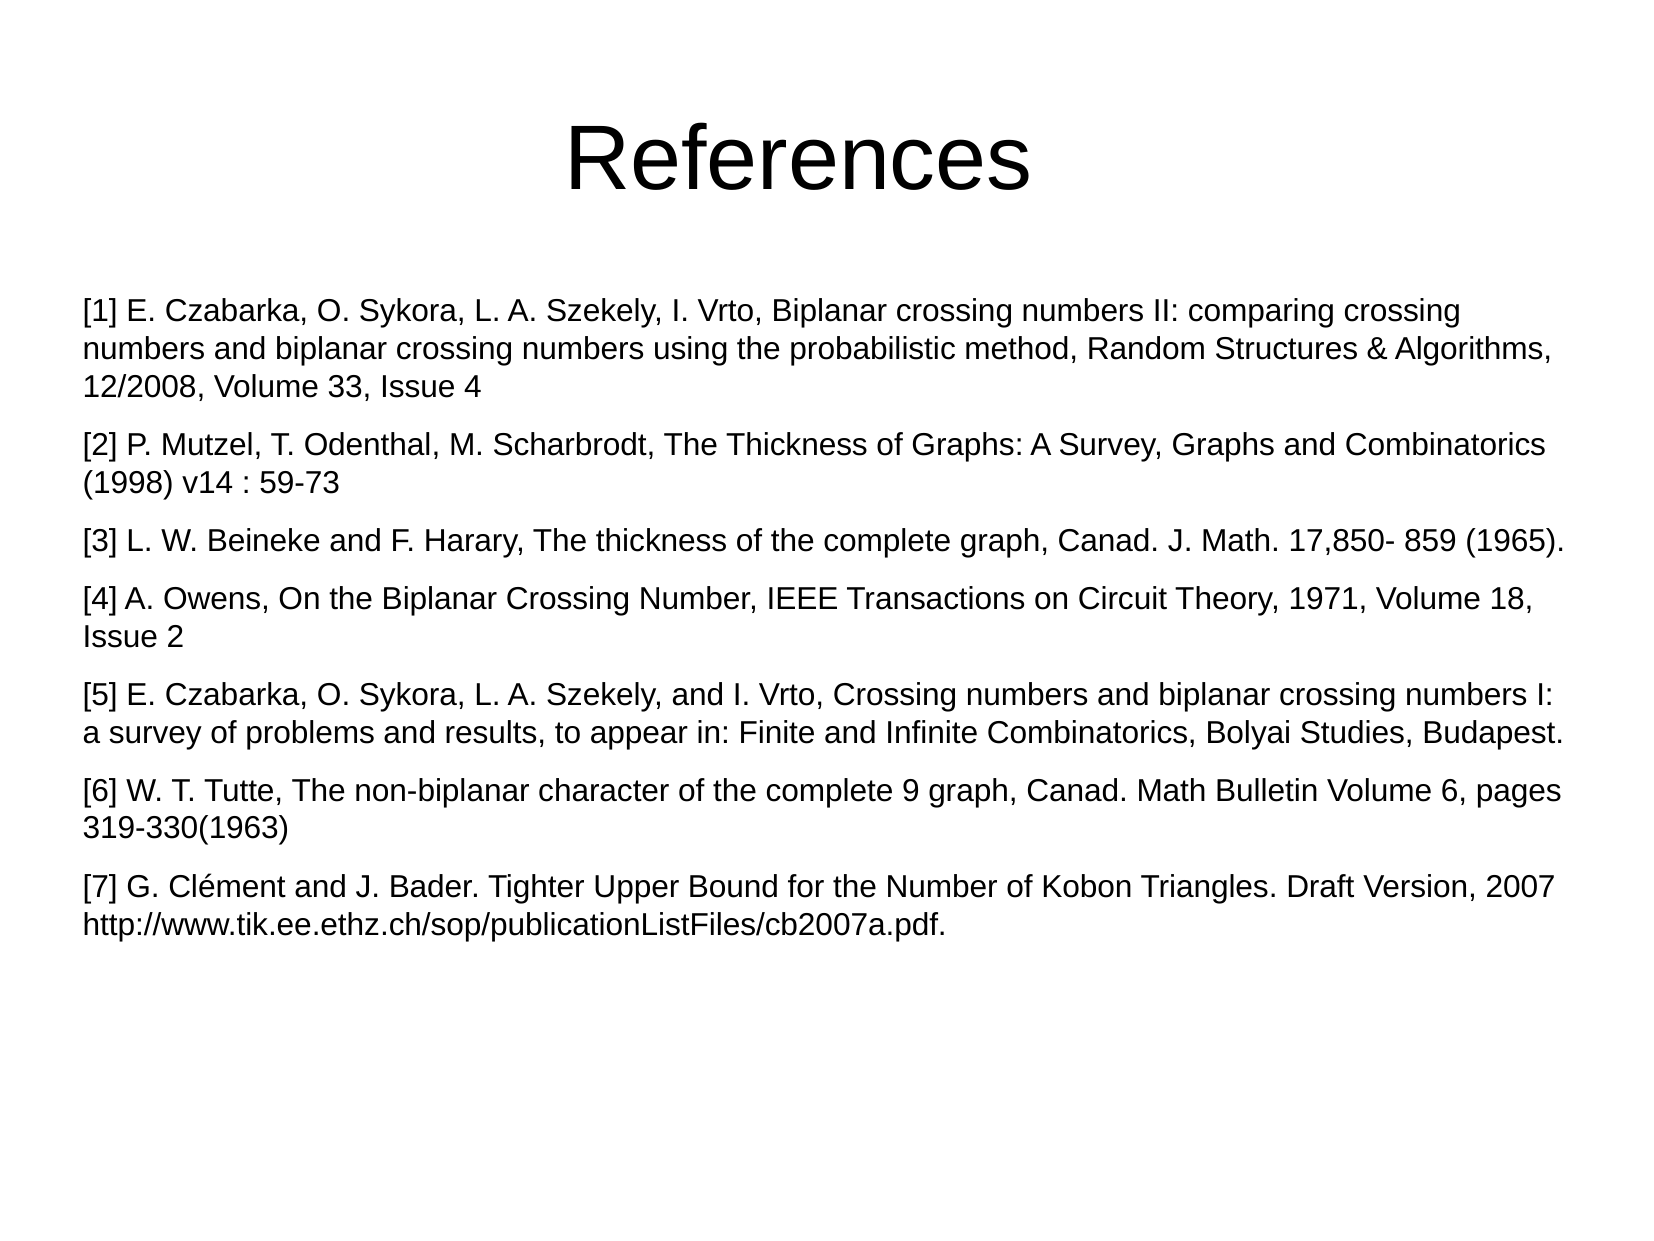

# References
[1] E. Czabarka, O. Sykora, L. A. Szekely, I. Vrto, Biplanar crossing numbers II: comparing crossing numbers and biplanar crossing numbers using the probabilistic method, Random Structures & Algorithms, 12/2008, Volume 33, Issue 4
[2] P. Mutzel, T. Odenthal, M. Scharbrodt, The Thickness of Graphs: A Survey, Graphs and Combinatorics (1998) v14 : 59-73
[3] L. W. Beineke and F. Harary, The thickness of the complete graph, Canad. J. Math. 17,850- 859 (1965).
[4] A. Owens, On the Biplanar Crossing Number, IEEE Transactions on Circuit Theory, 1971, Volume 18, Issue 2
[5] E. Czabarka, O. Sykora, L. A. Szekely, and I. Vrto, Crossing numbers and biplanar crossing numbers I: a survey of problems and results, to appear in: Finite and Infinite Combinatorics, Bolyai Studies, Budapest.
[6] W. T. Tutte, The non-biplanar character of the complete 9 graph, Canad. Math Bulletin Volume 6, pages 319-330(1963)
[7] G. Clément and J. Bader. Tighter Upper Bound for the Number of Kobon Triangles. Draft Version, 2007 http://www.tik.ee.ethz.ch/sop/publicationListFiles/cb2007a.pdf.